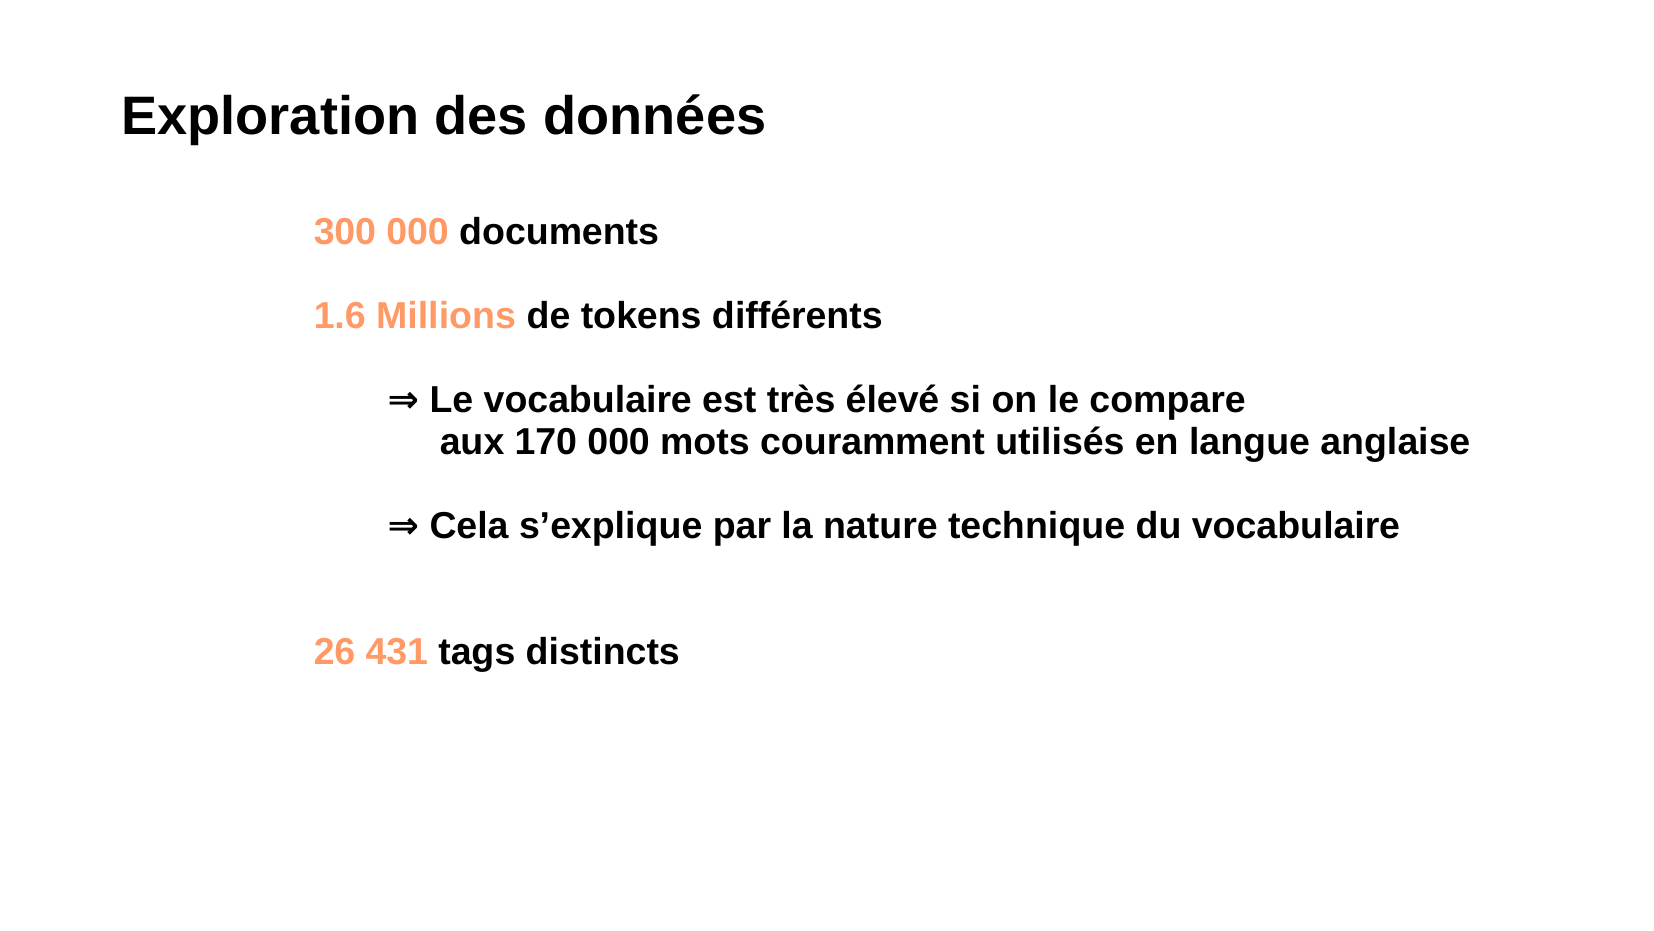

Exploration des données
300 000 documents
1.6 Millions de tokens différents
	⇒ Le vocabulaire est très élevé si on le compare
 aux 170 000 mots couramment utilisés en langue anglaise
	⇒ Cela s’explique par la nature technique du vocabulaire
26 431 tags distincts